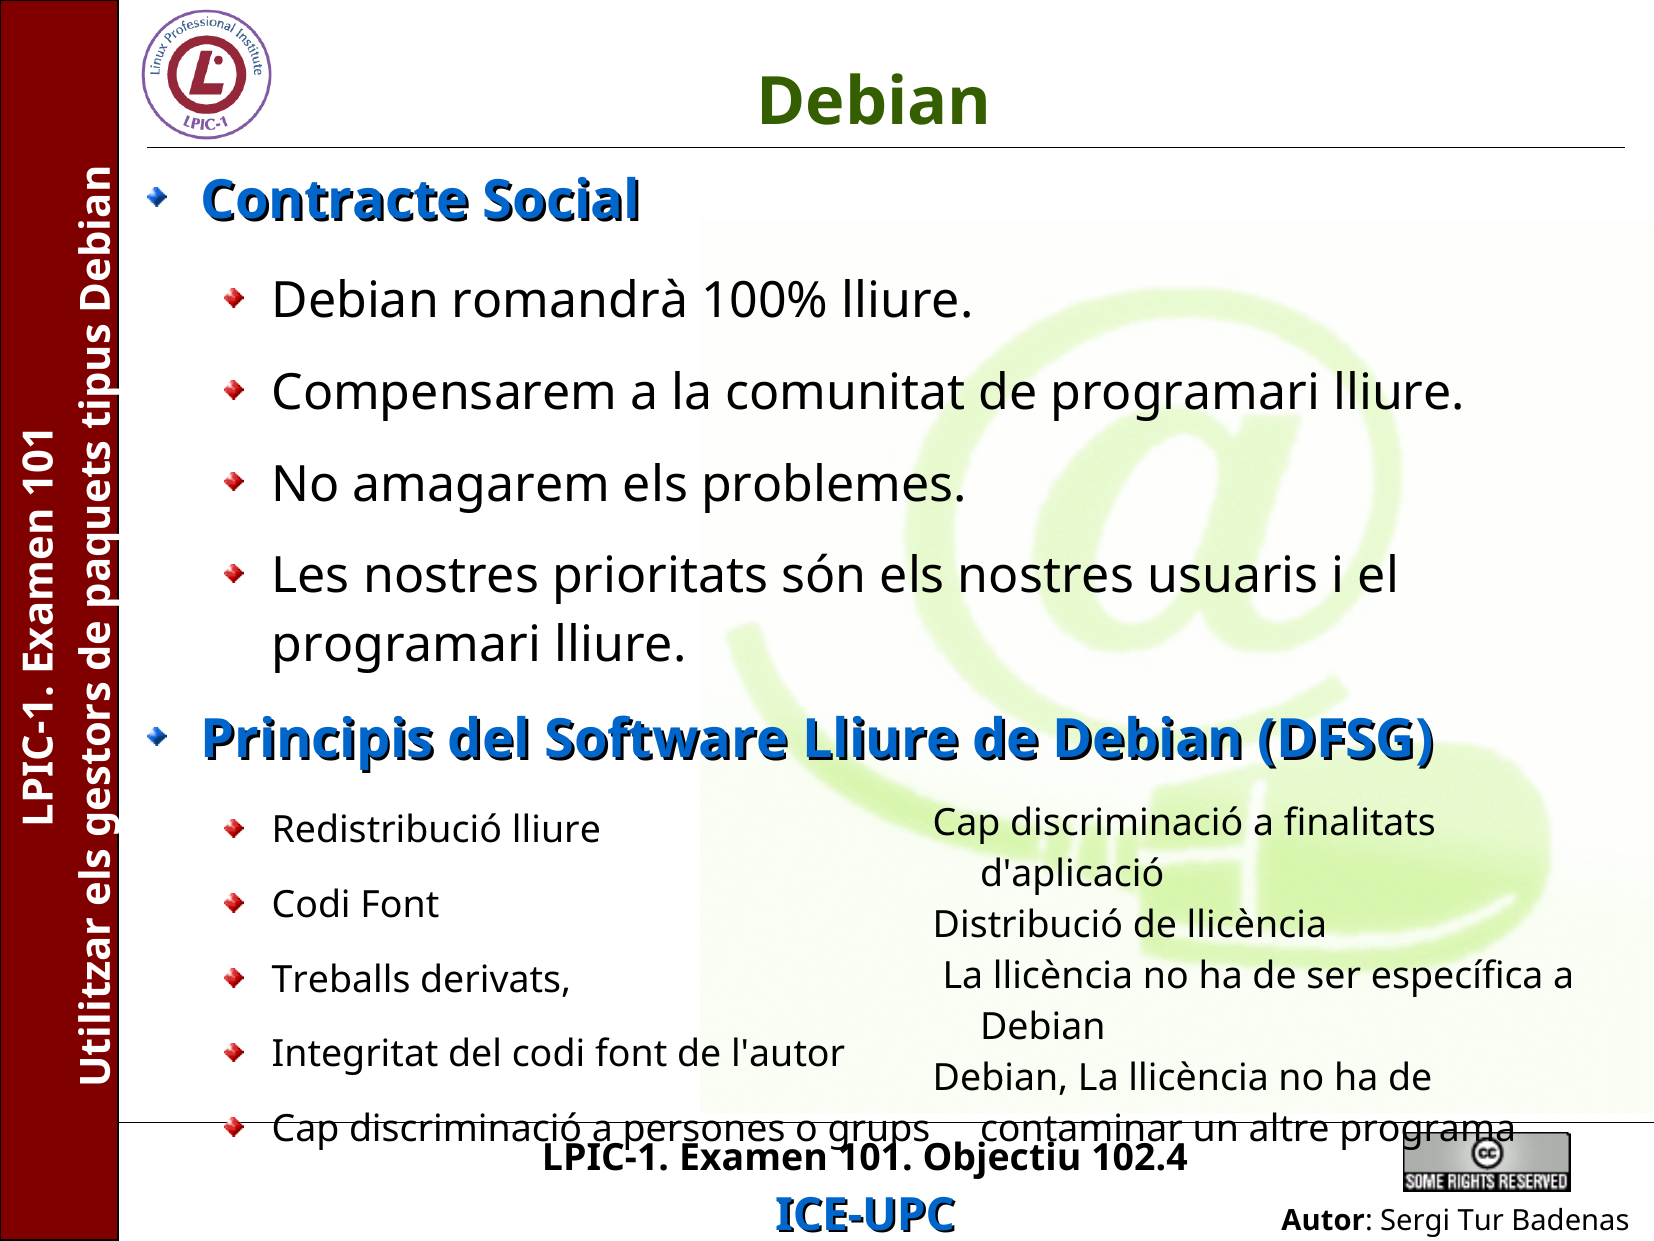

# Debian
Contracte Social
Debian romandrà 100% lliure.
Compensarem a la comunitat de programari lliure.
No amagarem els problemes.
Les nostres prioritats són els nostres usuaris i el programari lliure.
Principis del Software Lliure de Debian (DFSG)
Redistribució lliure
Codi Font
Treballs derivats,
Integritat del codi font de l'autor
Cap discriminació a persones o grups
Cap discriminació a finalitats d'aplicació
Distribució de llicència
 La llicència no ha de ser específica a Debian
Debian, La llicència no ha de contaminar un altre programa